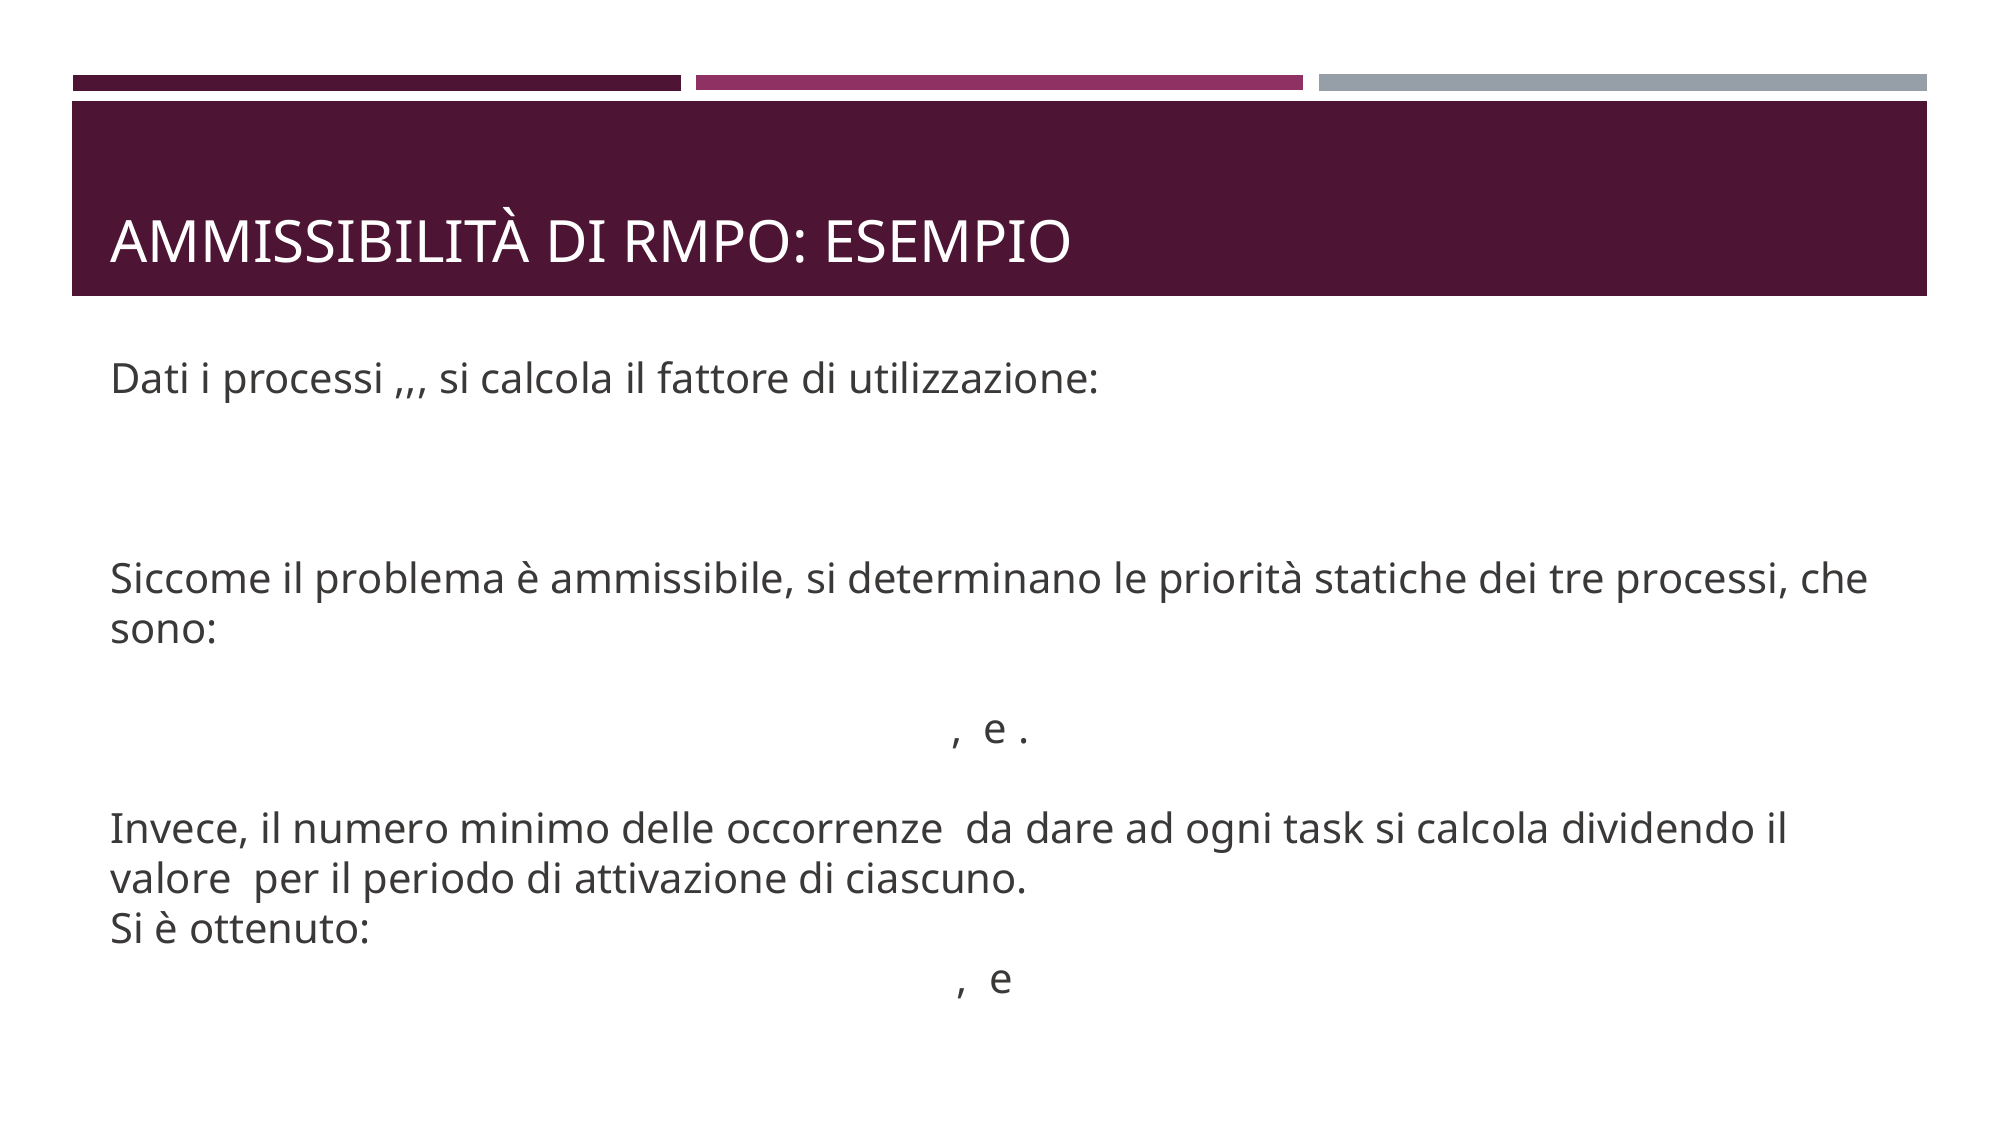

# Ammissibilità di RMPO: esempio
Dati i processi ,,, si calcola il fattore di utilizzazione:
Siccome il problema è ammissibile, si determinano le priorità statiche dei tre processi, che sono:
, e .
Invece, il numero minimo delle occorrenze da dare ad ogni task si calcola dividendo il valore per il periodo di attivazione di ciascuno.
Si è ottenuto:
, e